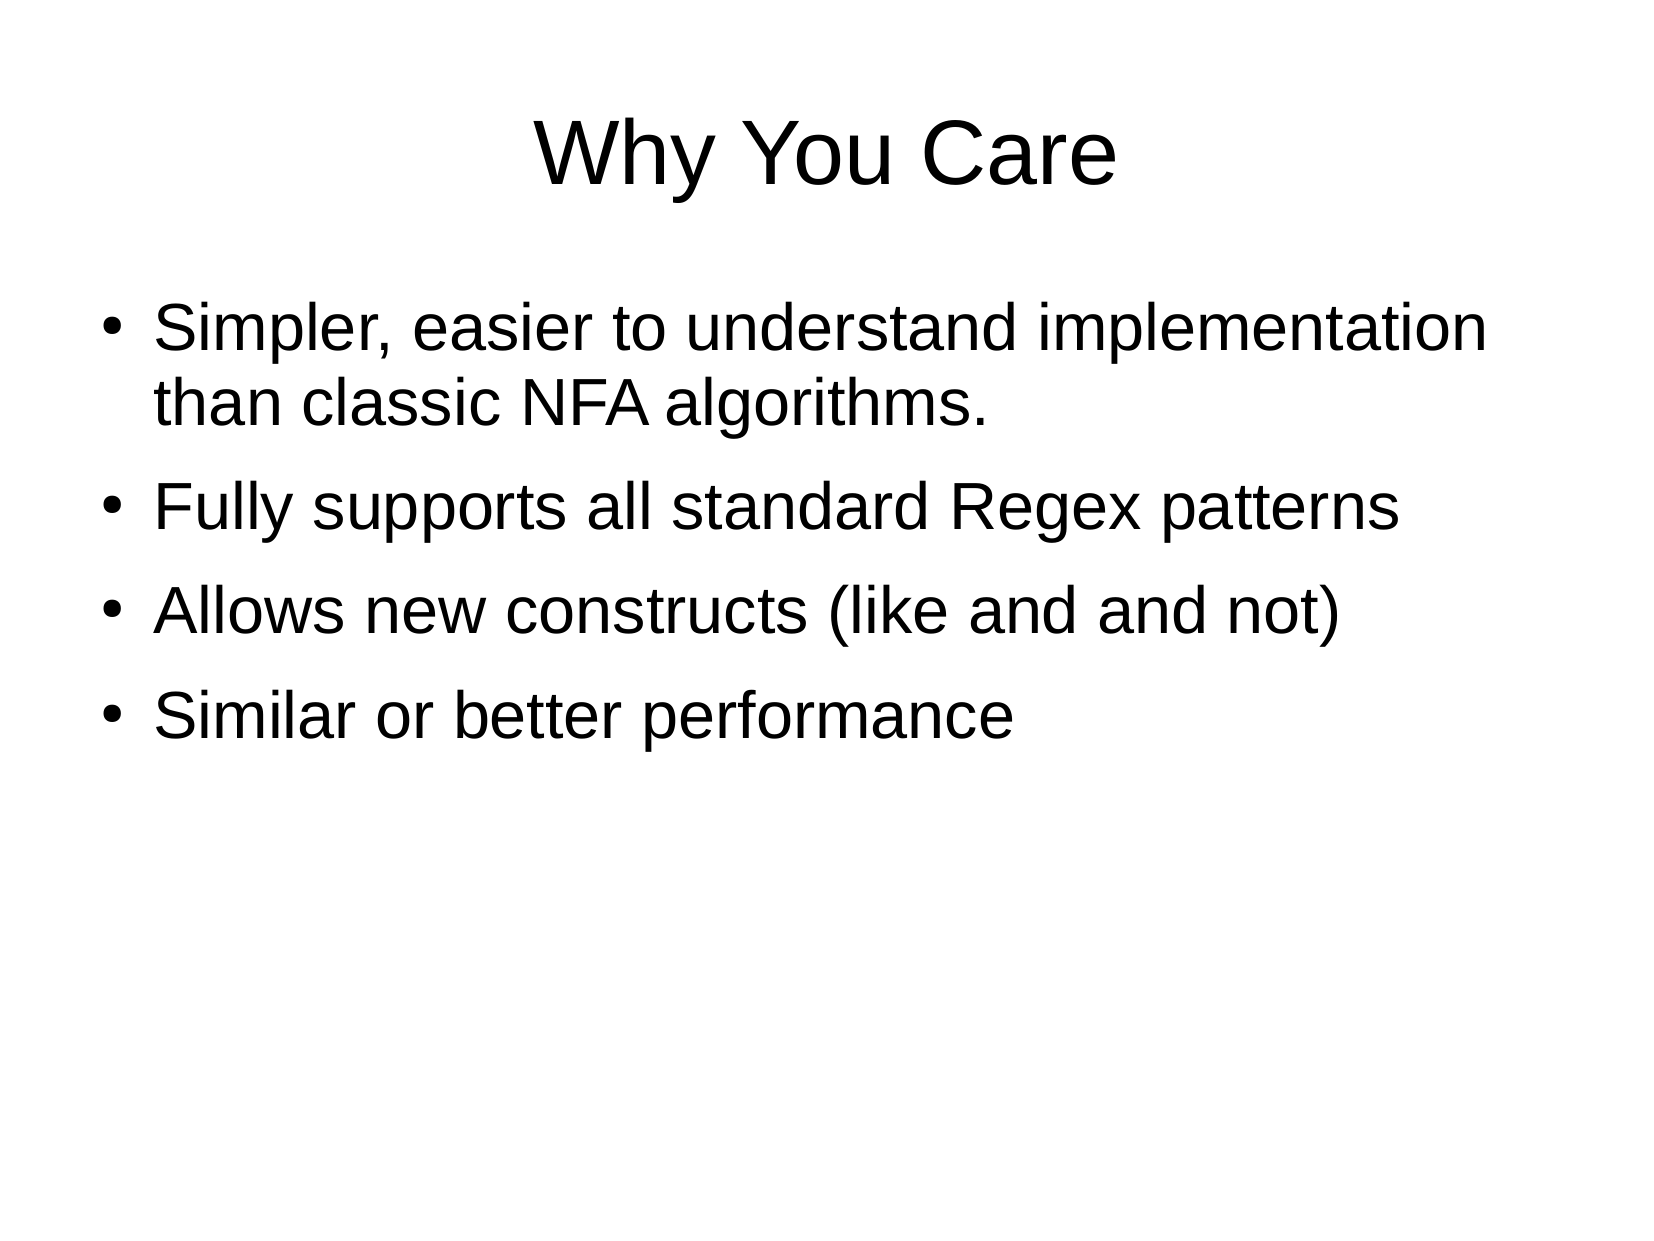

# Why You Care
Simpler, easier to understand implementation than classic NFA algorithms.
Fully supports all standard Regex patterns
Allows new constructs (like and and not)
Similar or better performance